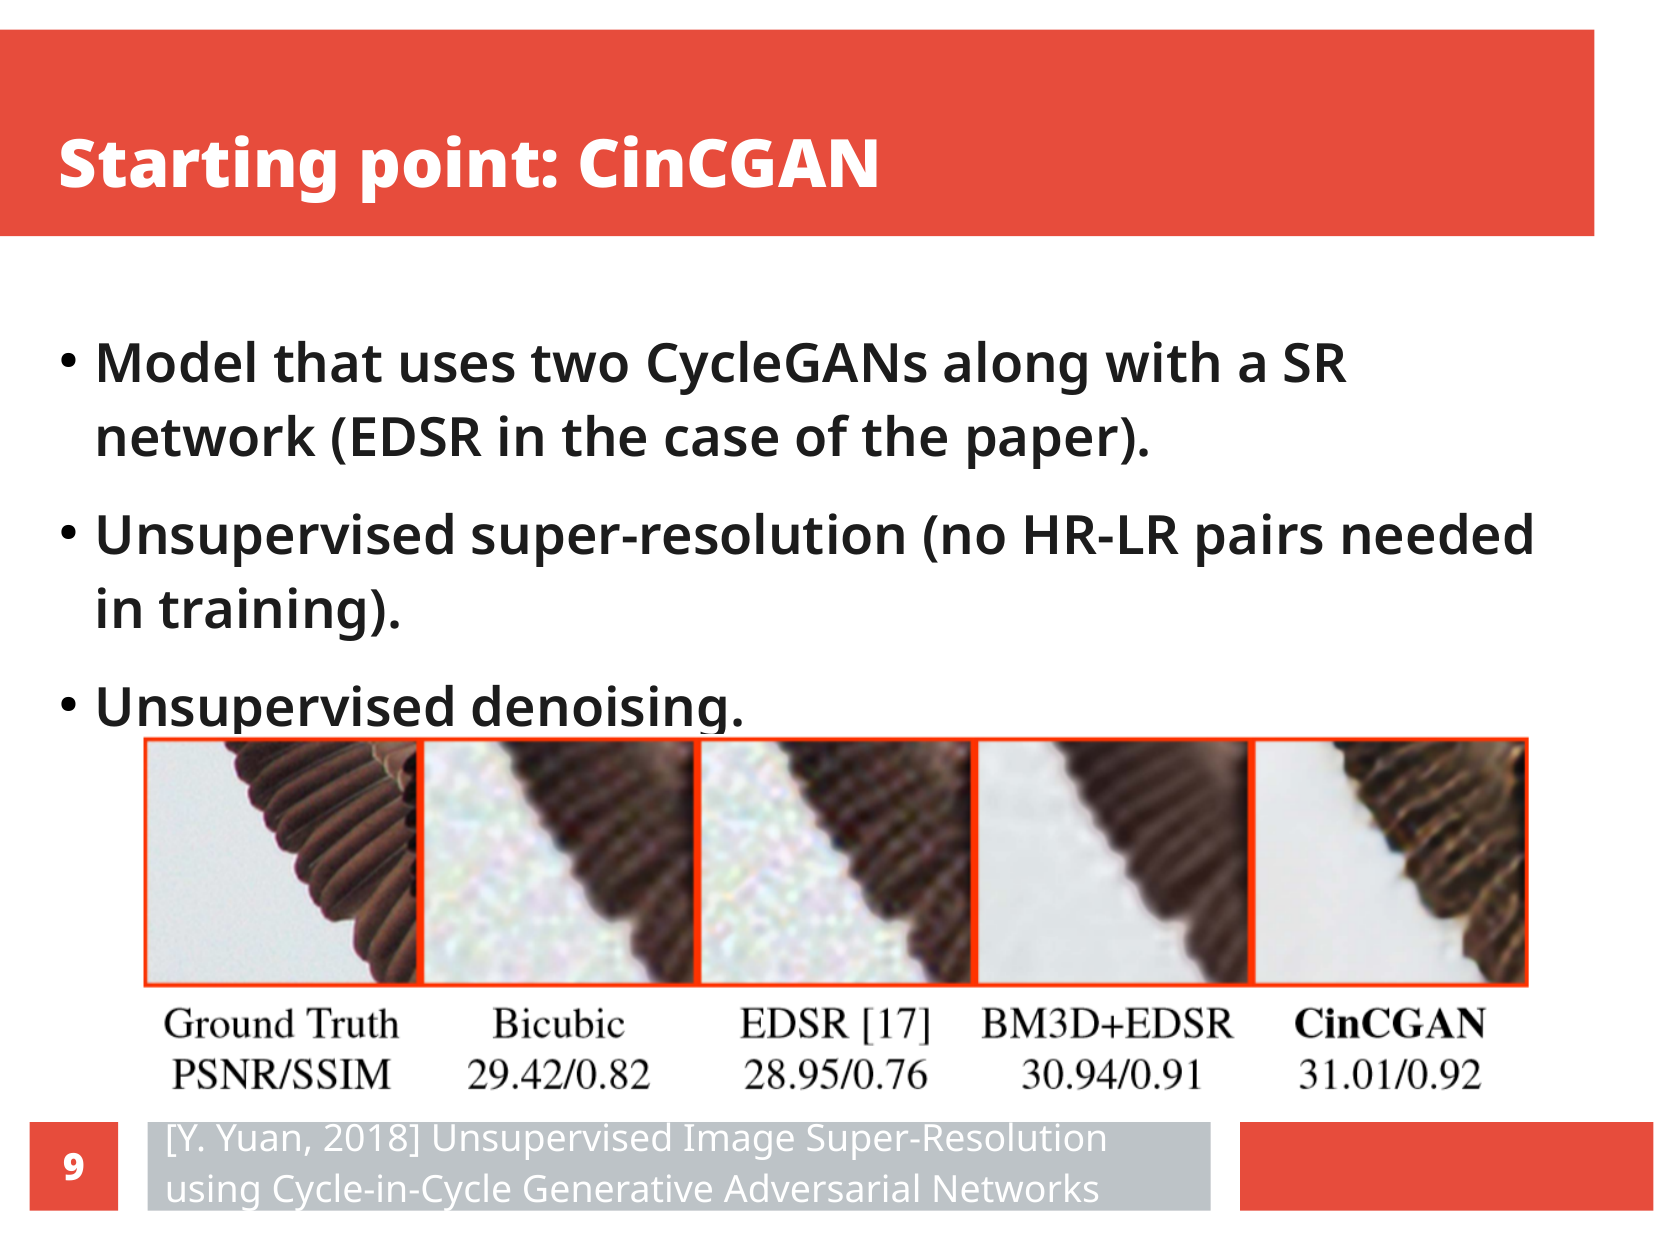

# Starting point: CinCGAN
Model that uses two CycleGANs along with a SR network (EDSR in the case of the paper).
Unsupervised super-resolution (no HR-LR pairs needed in training).
Unsupervised denoising.
[Y. Yuan, 2018] Unsupervised Image Super-Resolution using Cycle-in-Cycle Generative Adversarial Networks
9